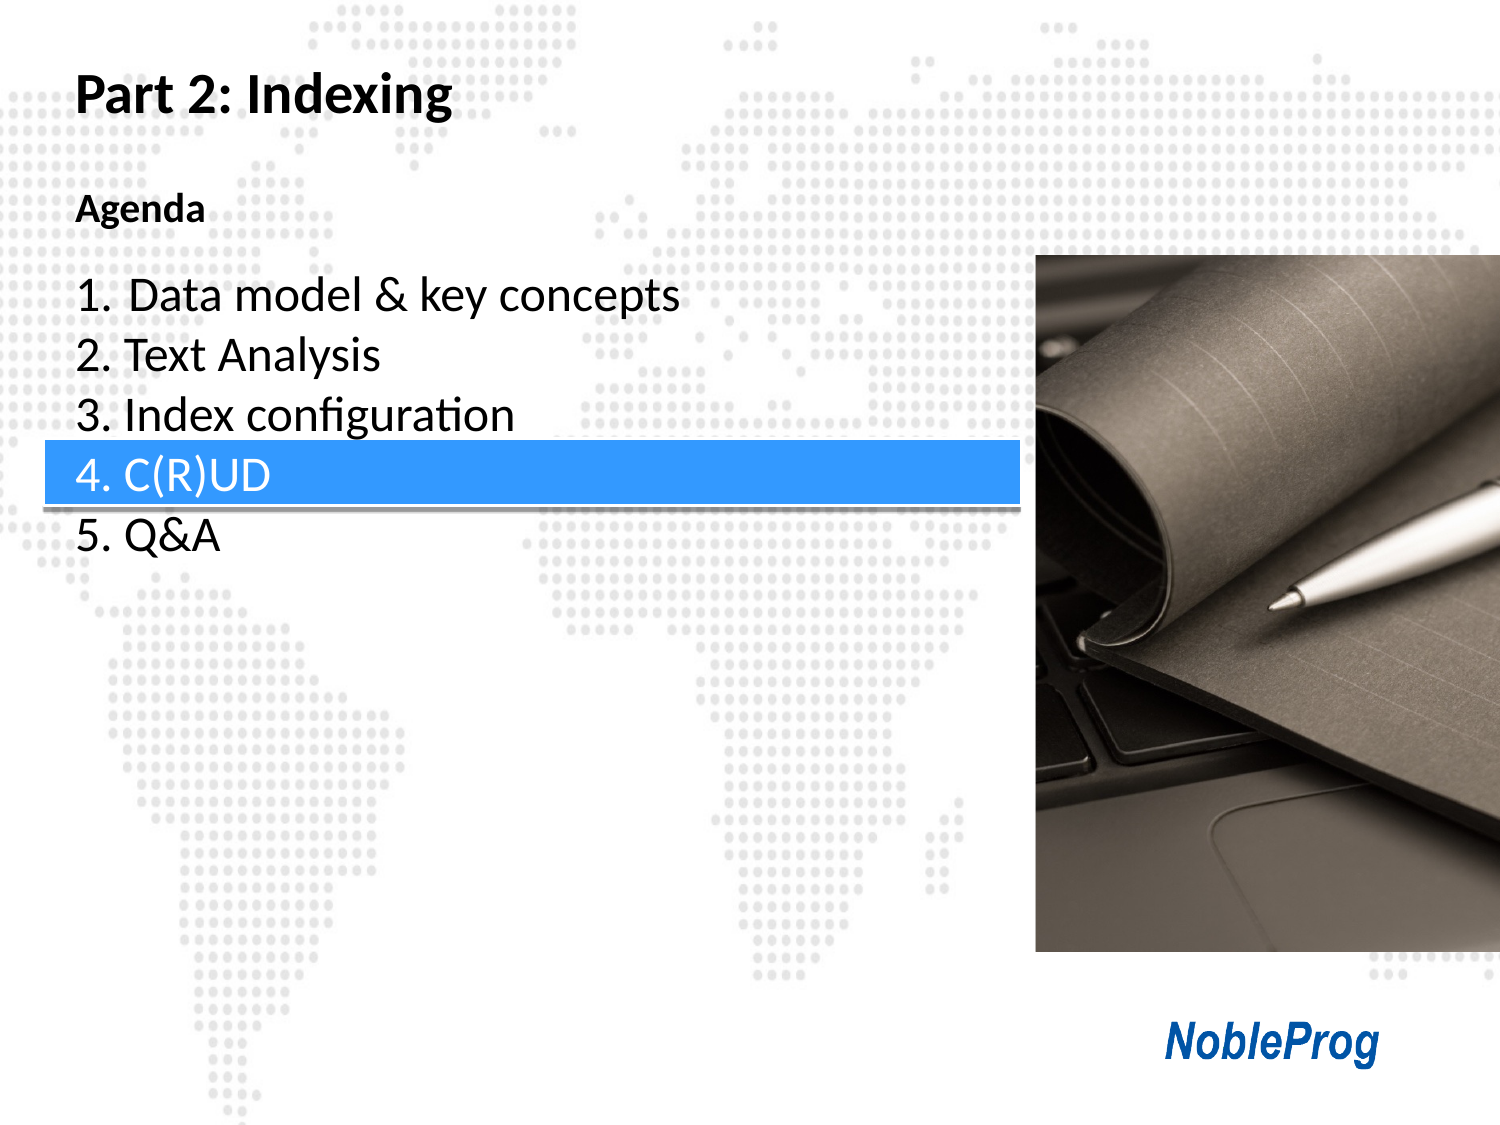

Part 2: Indexing
Agenda
Data model & key concepts
2. Text Analysis
3. Index configuration
4. C(R)UD
5. Q&A